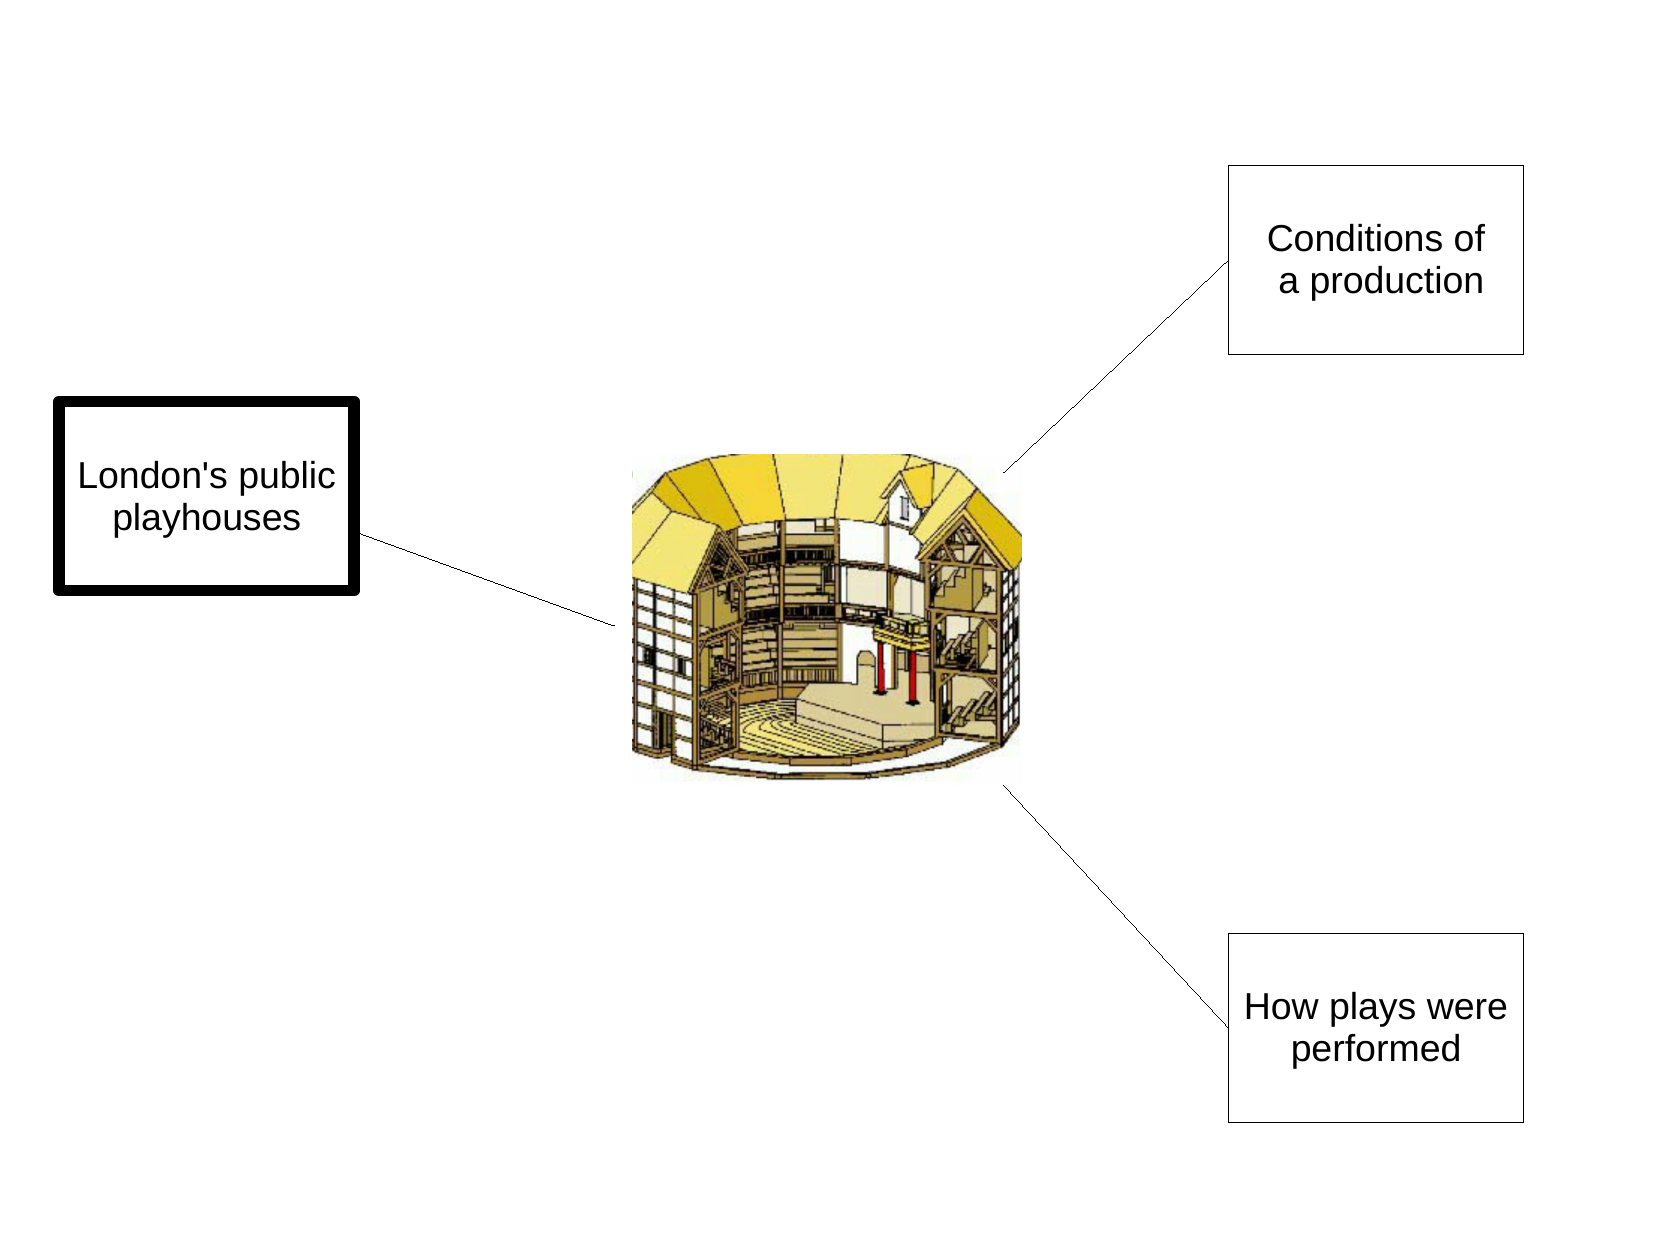

Conditions of
 a production
London's public
playhouses
How plays were
performed